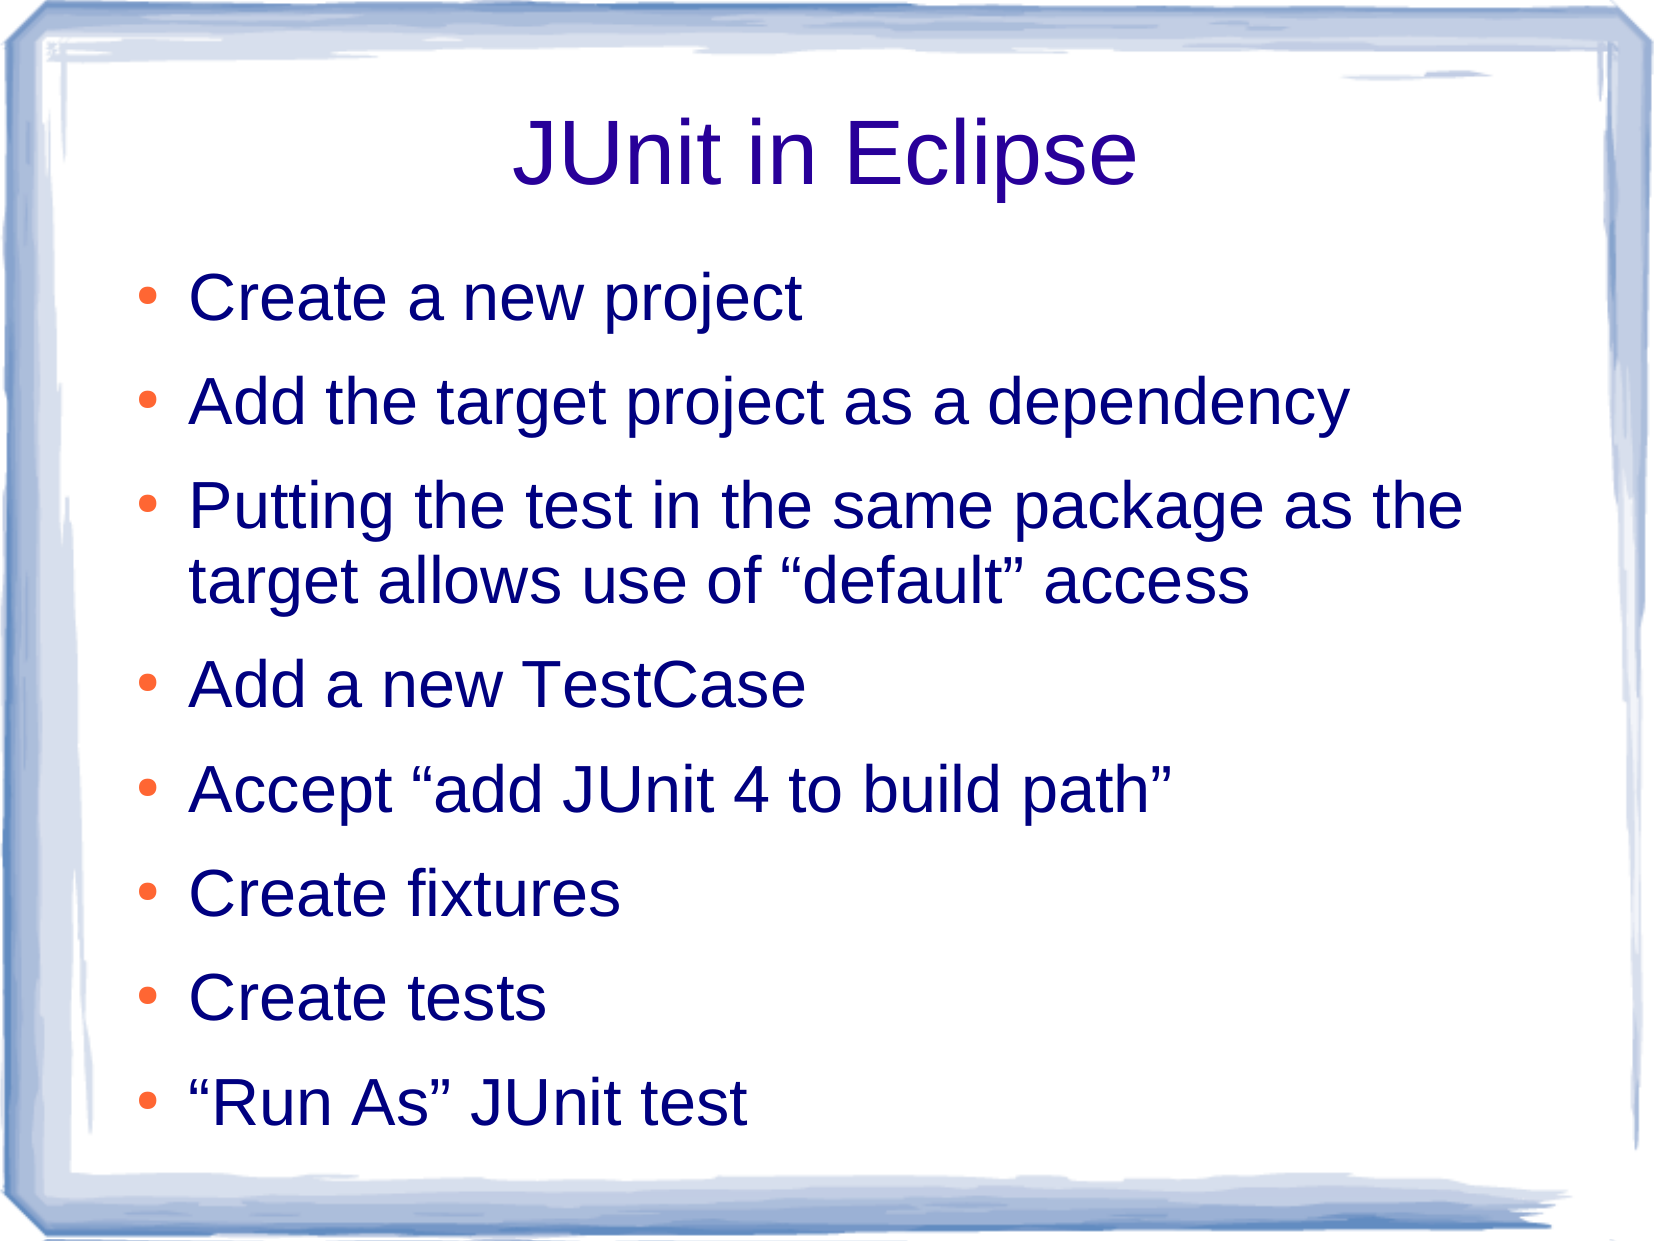

# JUnit in Eclipse
Create a new project
Add the target project as a dependency
Putting the test in the same package as the target allows use of “default” access
Add a new TestCase
Accept “add JUnit 4 to build path”
Create fixtures
Create tests
“Run As” JUnit test